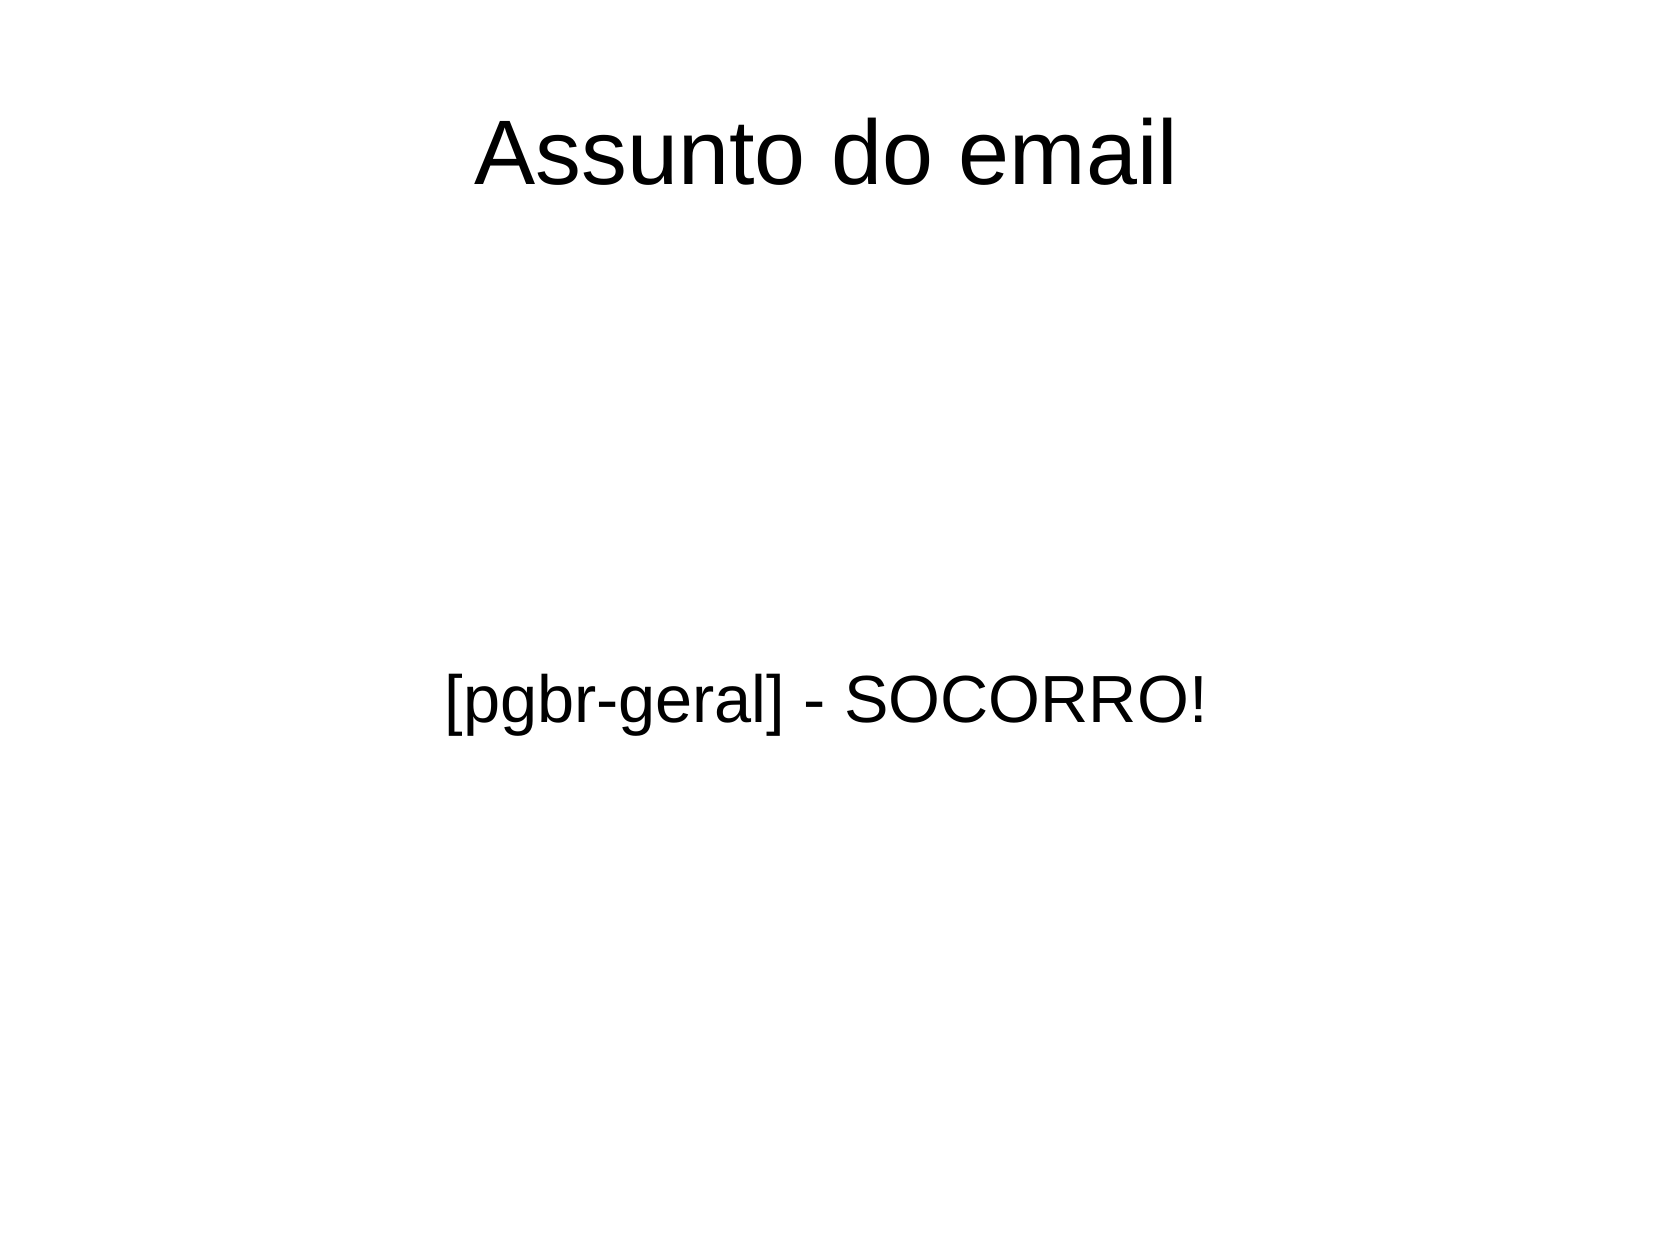

Assunto do email
# [pgbr-geral] - SOCORRO!